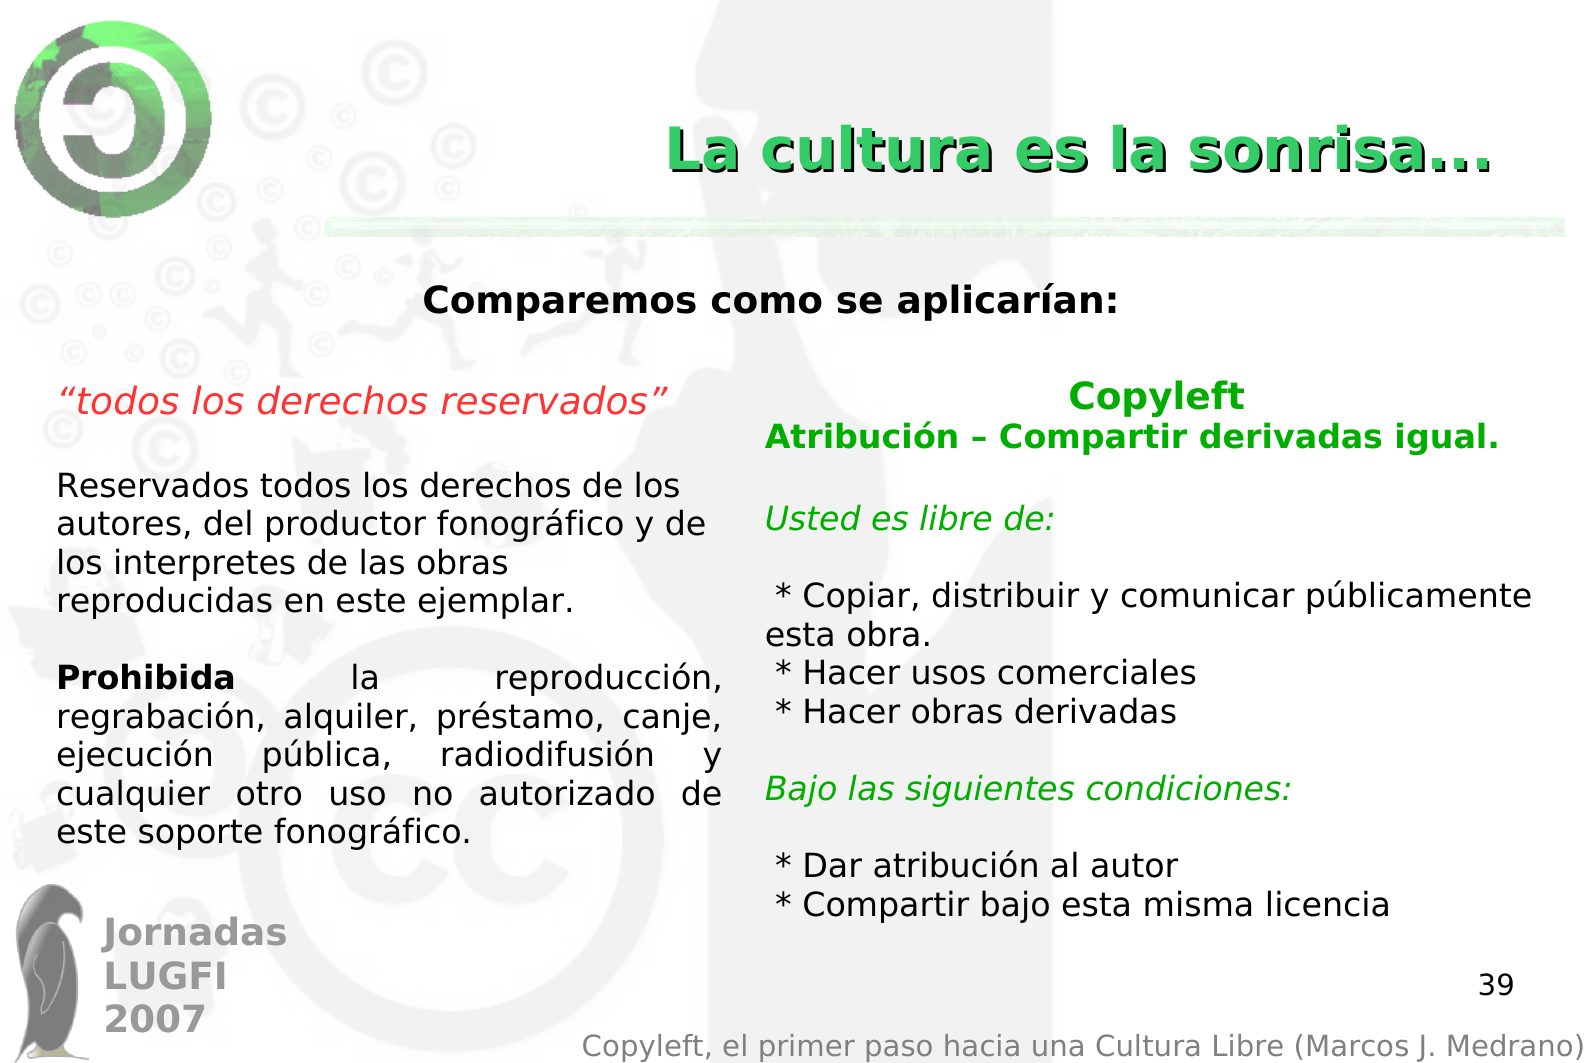

La cultura es la sonrisa...
Comparemos como se aplicarían:
Copyleft
Atribución – Compartir derivadas igual.
Usted es libre de:
 * Copiar, distribuir y comunicar públicamente esta obra.
 * Hacer usos comerciales
 * Hacer obras derivadas
Bajo las siguientes condiciones:
 * Dar atribución al autor
 * Compartir bajo esta misma licencia
“todos los derechos reservados”
Reservados todos los derechos de los autores, del productor fonográfico y de los interpretes de las obras reproducidas en este ejemplar.
Prohibida la reproducción, regrabación, alquiler, préstamo, canje, ejecución pública, radiodifusión y cualquier otro uso no autorizado de este soporte fonográfico.
39